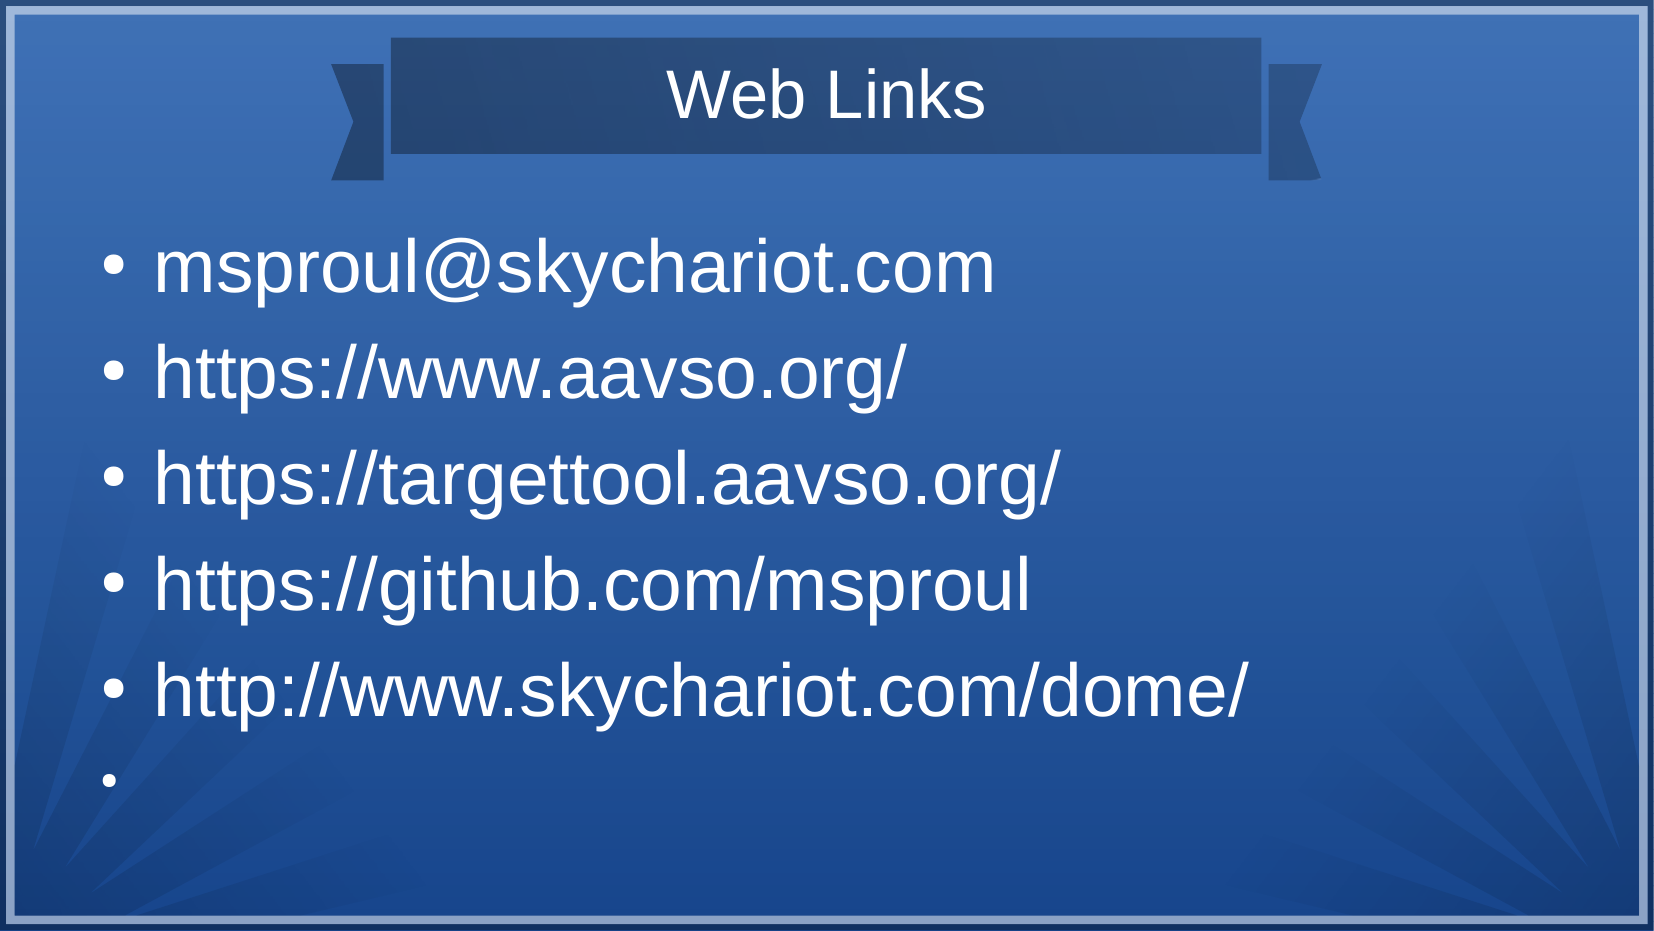

# Web Links
msproul@skychariot.com
https://www.aavso.org/
https://targettool.aavso.org/
https://github.com/msproul
http://www.skychariot.com/dome/